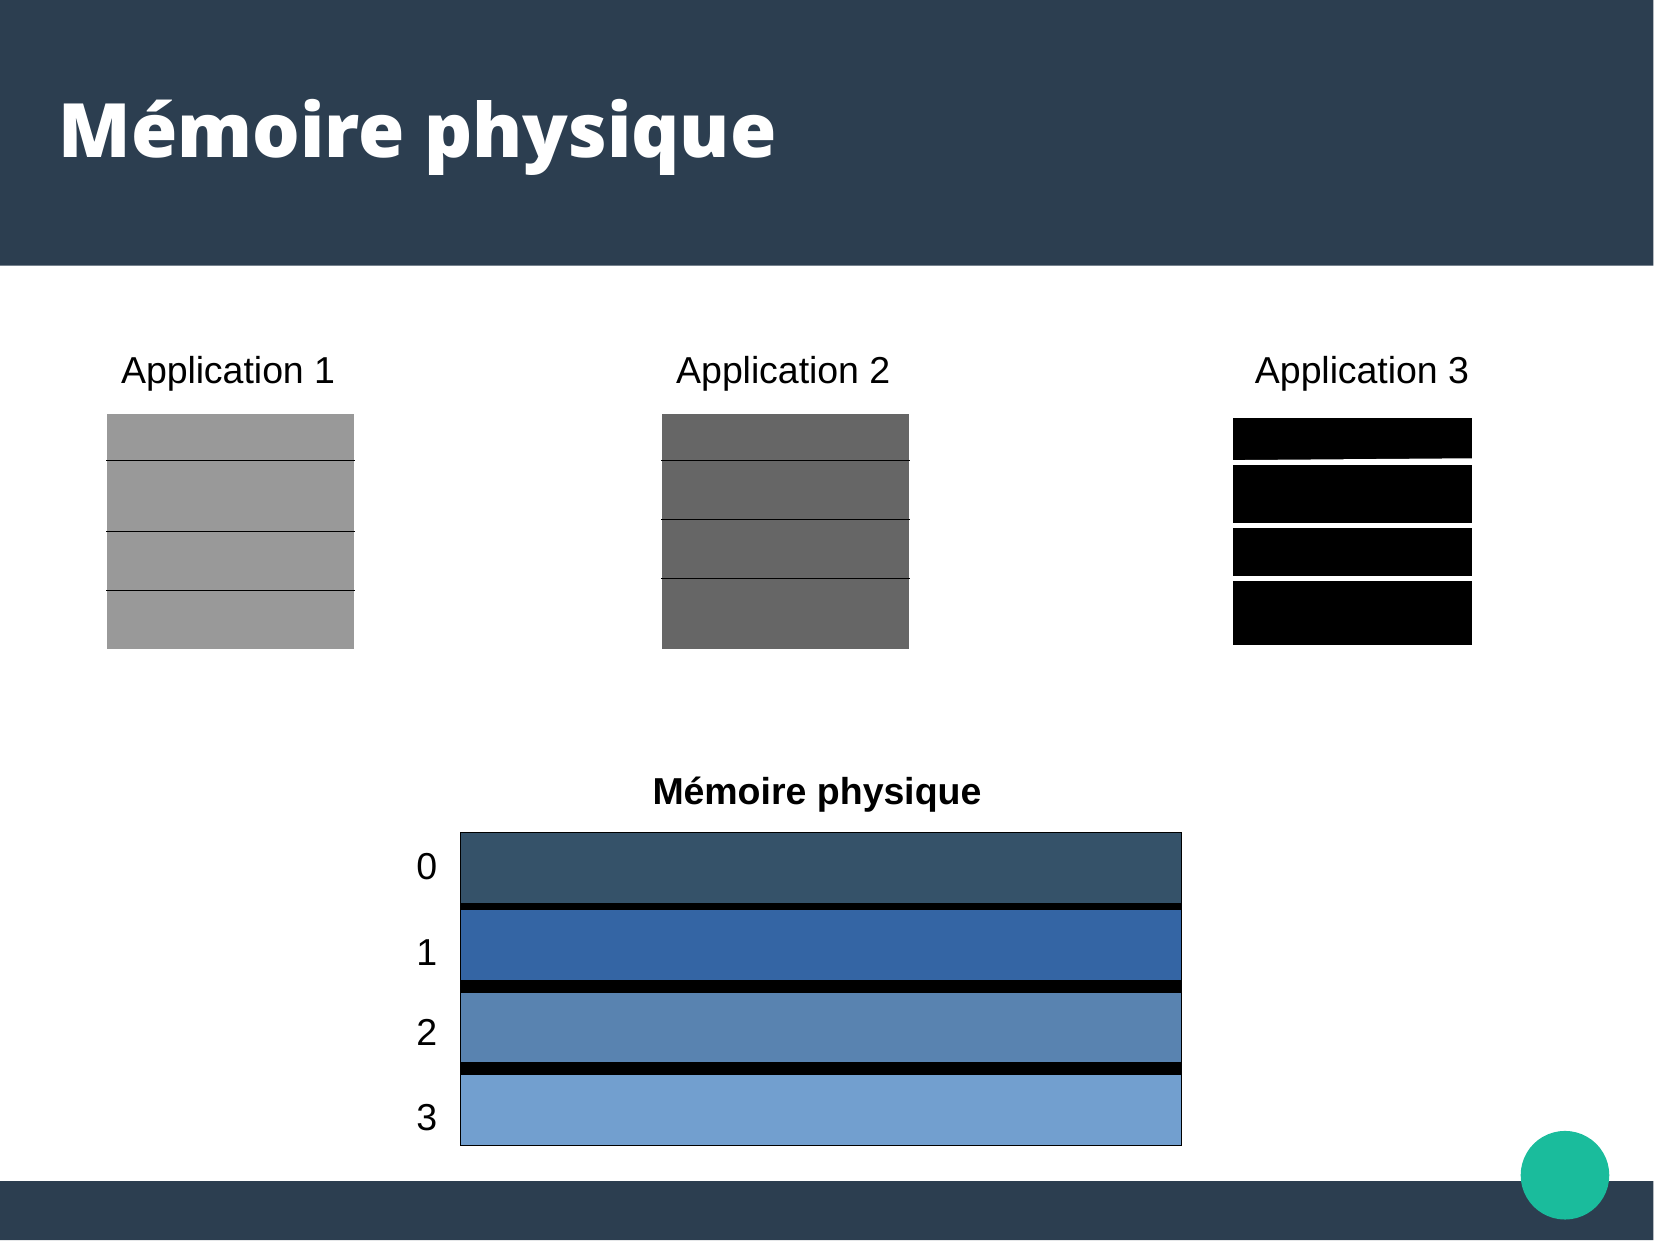

# Mémoire physique
Application 1
Application 2
Application 3
Mémoire physique
0
1
2
3